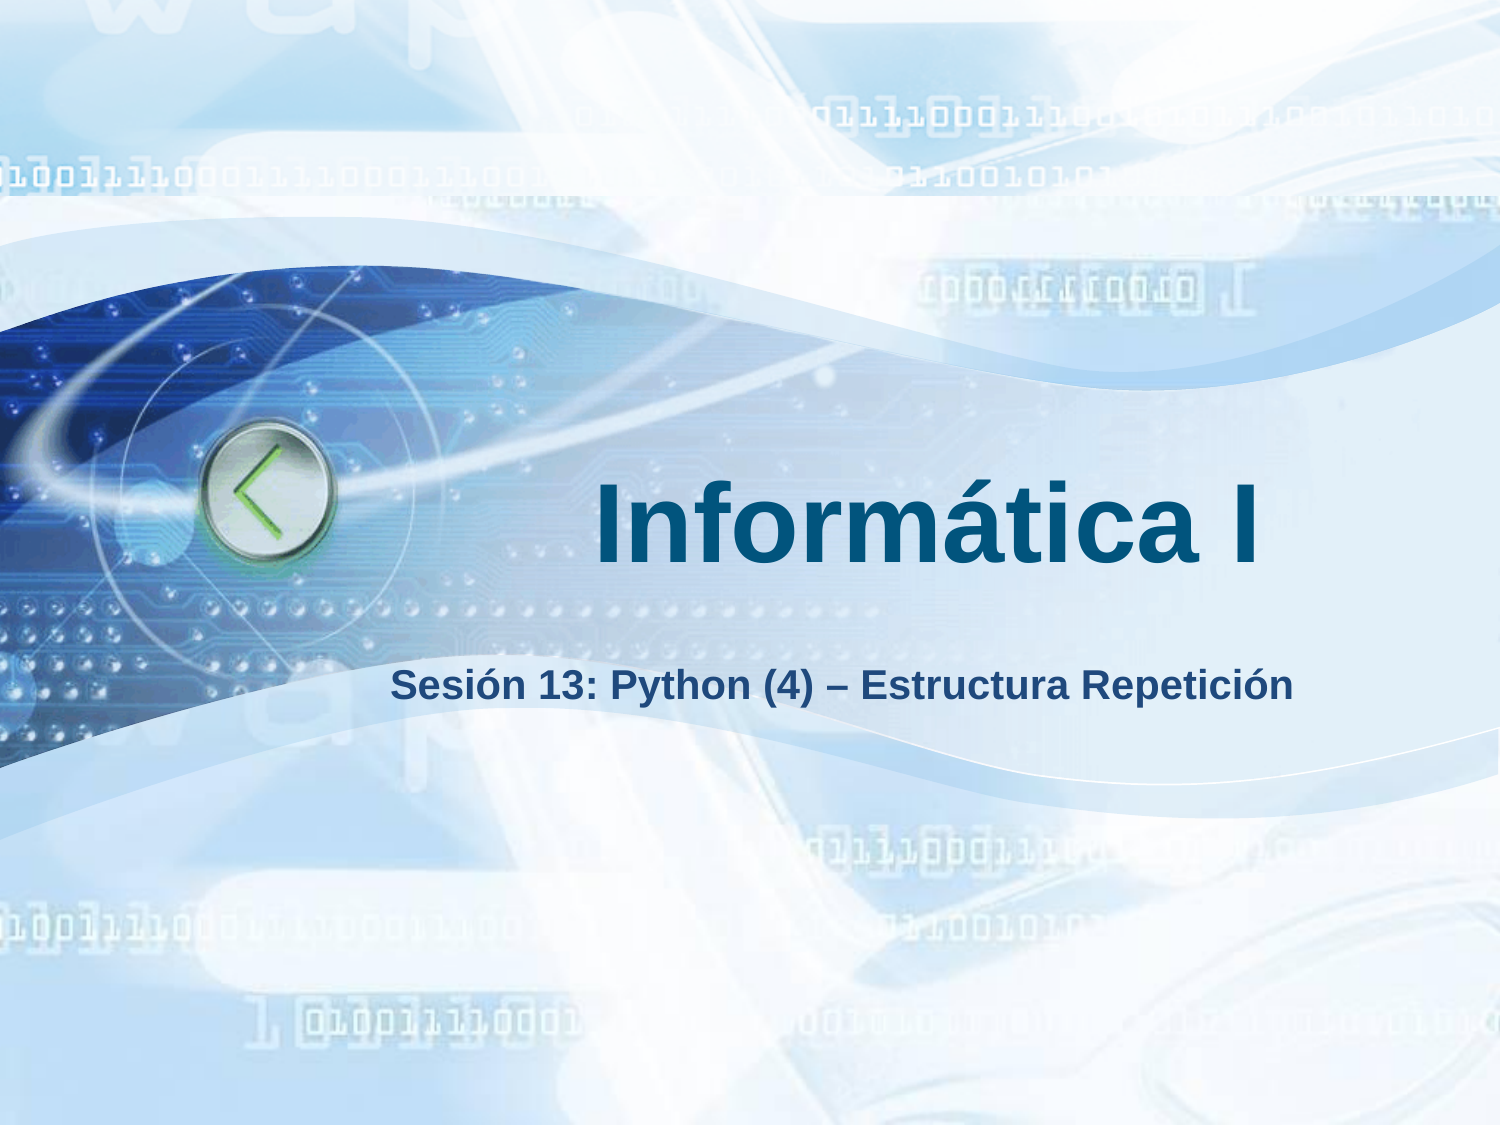

# Sesión 13: Python (4) – Estructura Repetición